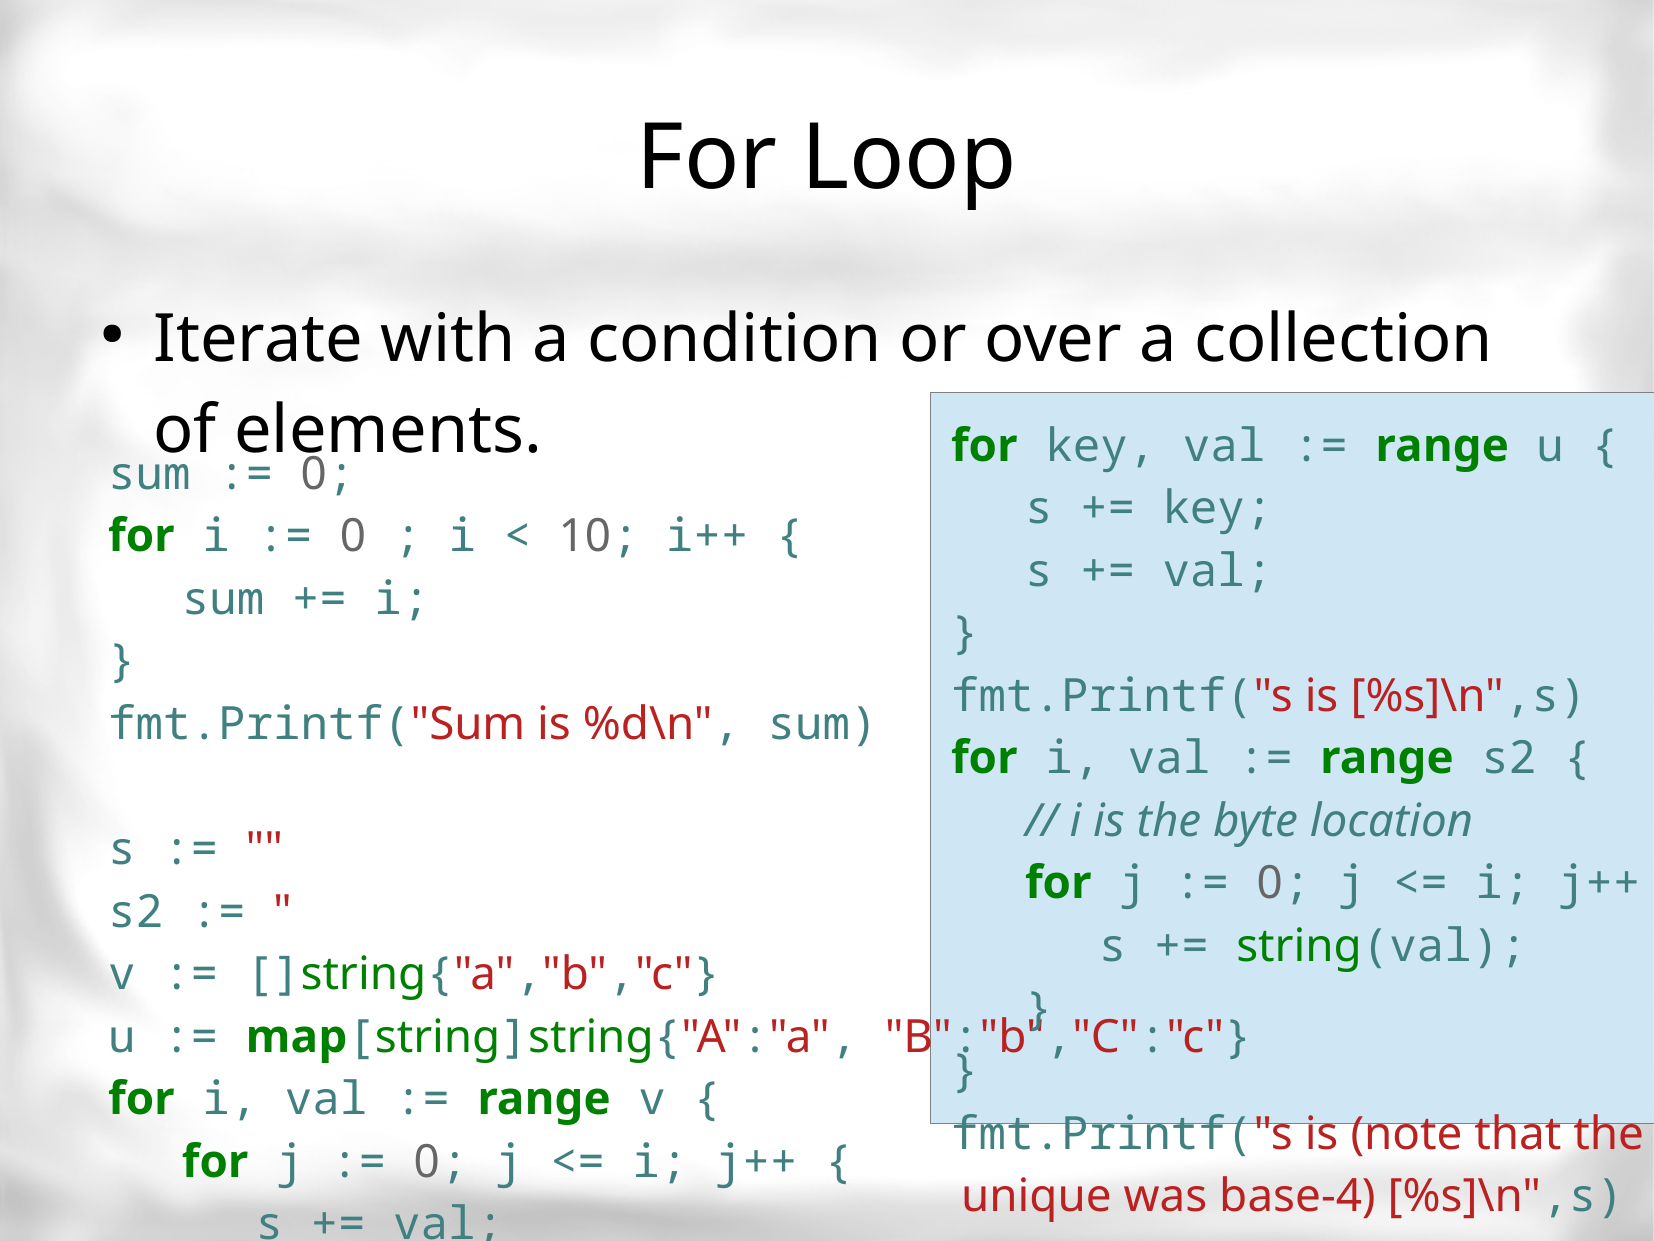

# For Loop
Iterate with a condition or over a collection of elements.
	for key, val := range u {
		s += key;
		s += val;
	}
	fmt.Printf("s is [%s]\n",s)
	for i, val := range s2 {
		// i is the byte location
		for j := 0; j <= i; j++ {
			s += string(val);
		}
	}
	fmt.Printf("s is (note that the
 unique was base-4) [%s]\n",s)
	sum := 0;
	for i := 0 ; i < 10; i++ {
		sum += i;
	}
	fmt.Printf("Sum is %d\n", sum)
	s := ""
	s2 := "
	v := []string{"a","b","c"}
	u := map[string]string{"A":"a", "B":"b","C":"c"}
	for i, val := range v {
		for j := 0; j <= i; j++ {
			s += val;
		}
	}
	fmt.Printf("s is [%s]\n",s)